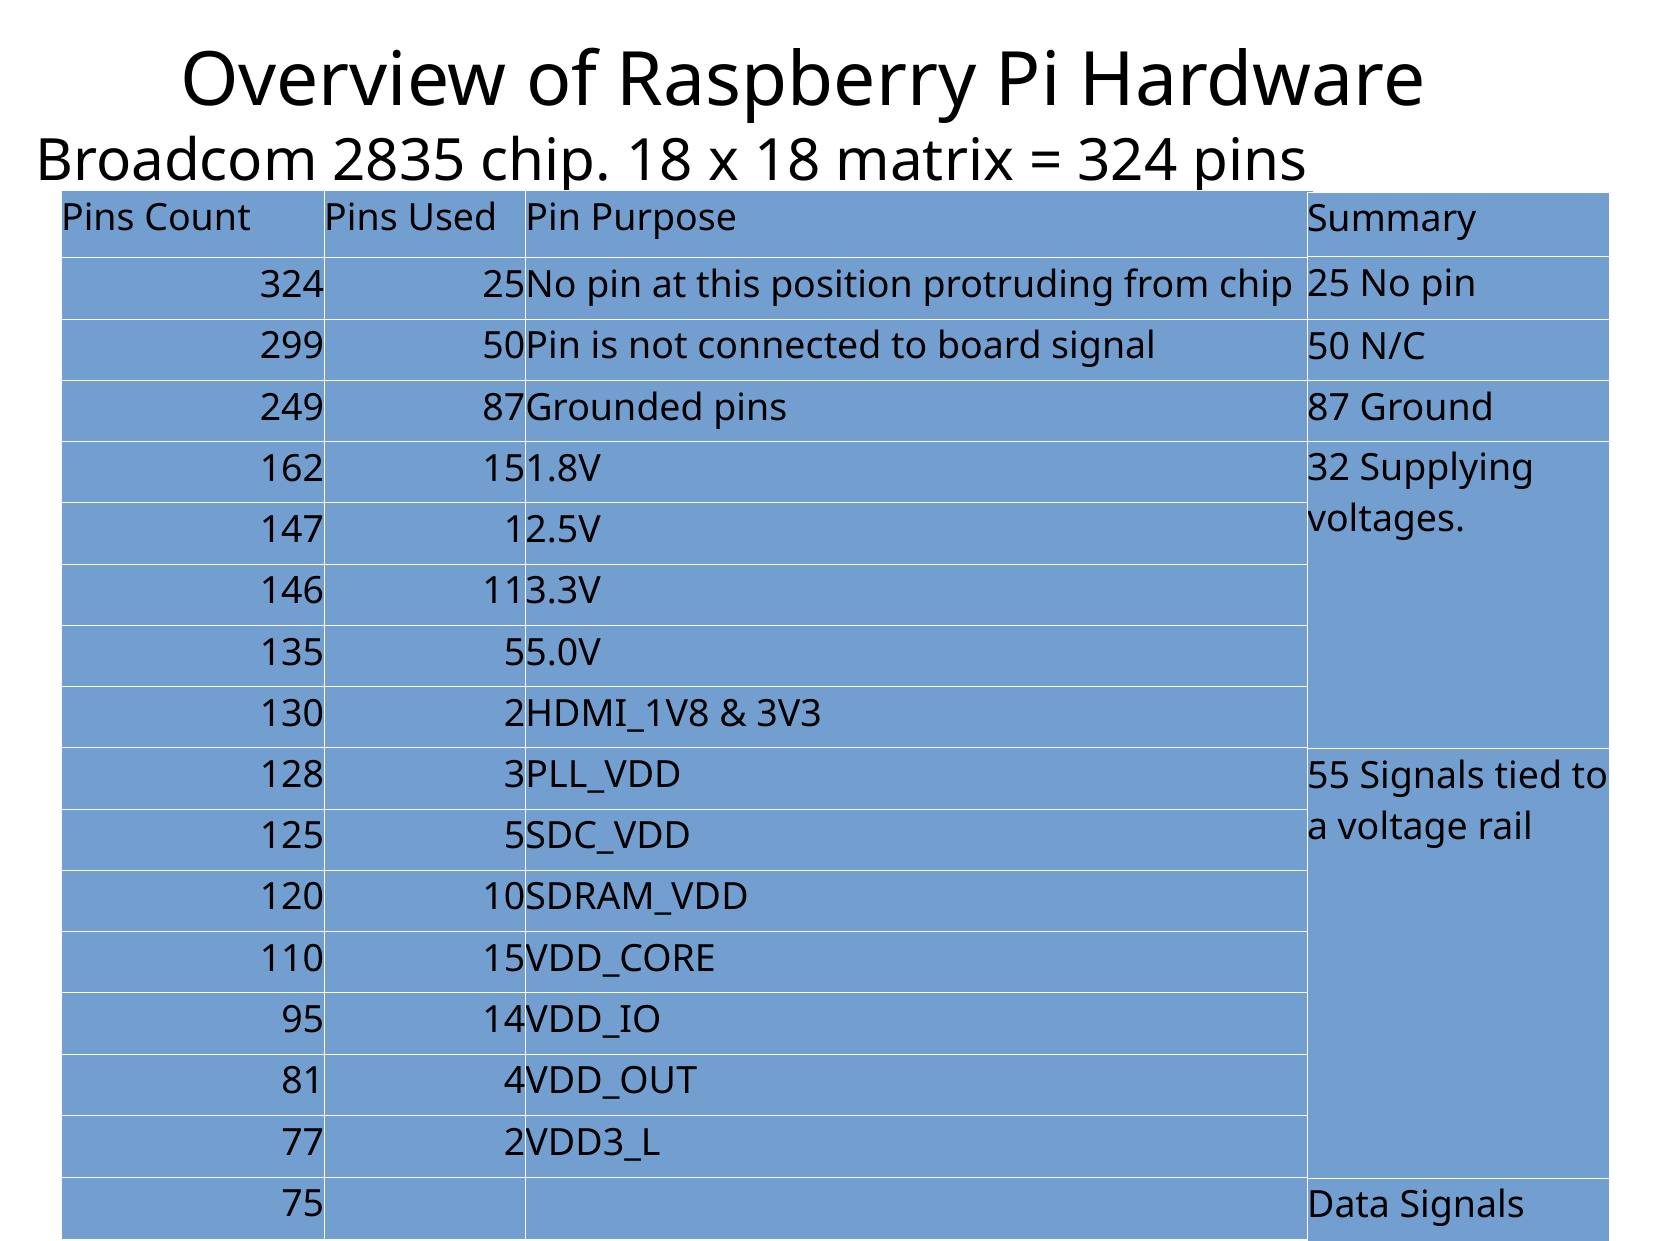

# Overview of Raspberry Pi Hardware
Broadcom 2835 chip. 18 x 18 matrix = 324 pins
| Pins Count | Pins Used | Pin Purpose |
| --- | --- | --- |
| 324 | 25 | No pin at this position protruding from chip |
| 299 | 50 | Pin is not connected to board signal |
| 249 | 87 | Grounded pins |
| 162 | 15 | 1.8V |
| 147 | 1 | 2.5V |
| 146 | 11 | 3.3V |
| 135 | 5 | 5.0V |
| 130 | 2 | HDMI\_1V8 & 3V3 |
| 128 | 3 | PLL\_VDD |
| 125 | 5 | SDC\_VDD |
| 120 | 10 | SDRAM\_VDD |
| 110 | 15 | VDD\_CORE |
| 95 | 14 | VDD\_IO |
| 81 | 4 | VDD\_OUT |
| 77 | 2 | VDD3\_L |
| 75 | | |
| Summary |
| --- |
| 25 No pin |
| 50 N/C |
| 87 Ground |
| 32 Supplying voltages. |
| 55 Signals tied to a voltage rail |
| Data Signals |